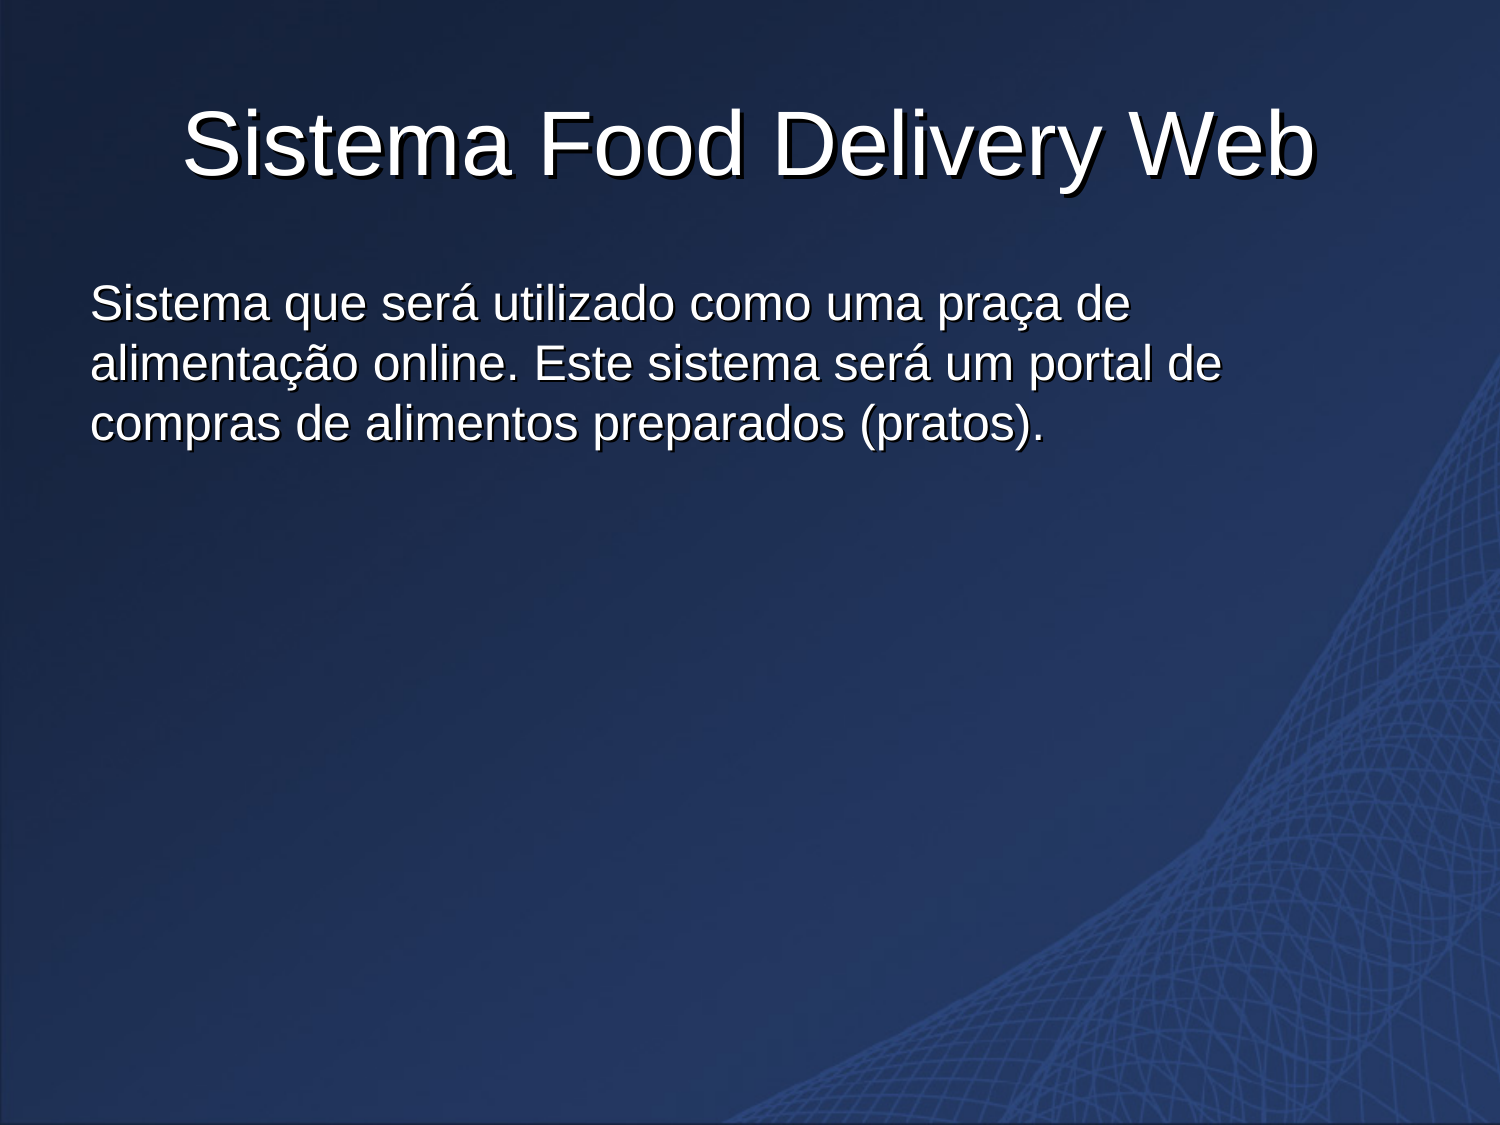

# Sistema Food Delivery Web
Sistema que será utilizado como uma praça de alimentação online. Este sistema será um portal de compras de alimentos preparados (pratos).